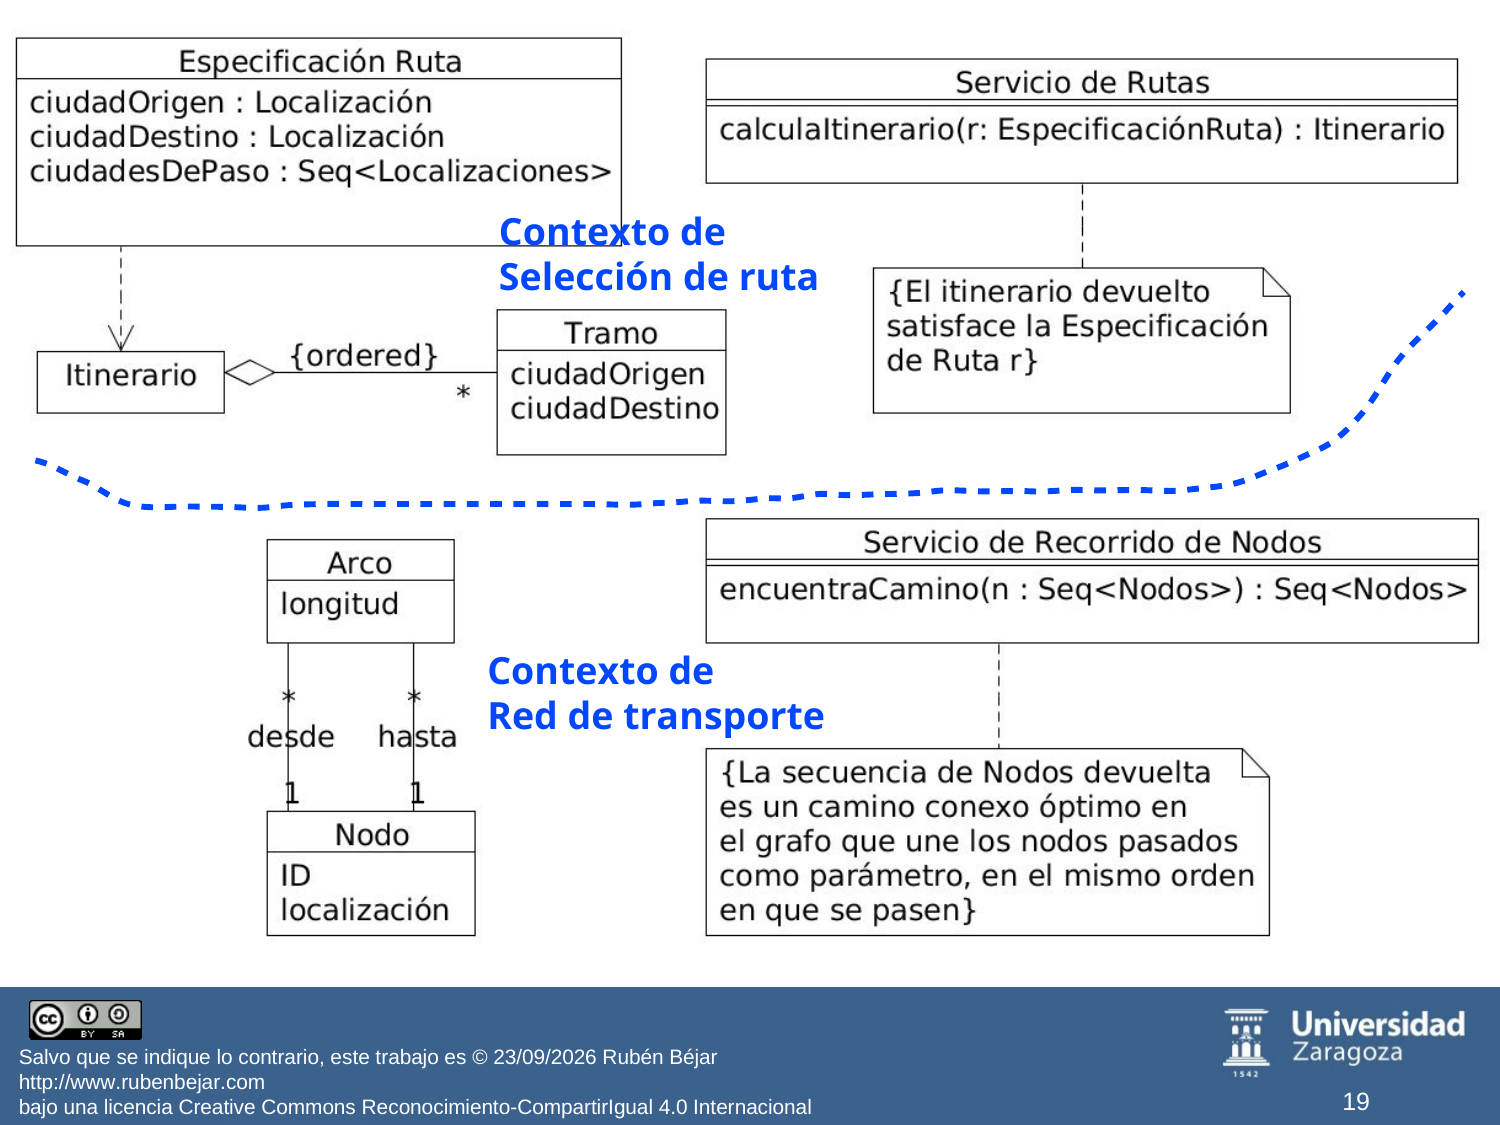

Contexto de
Selección de ruta
Contexto de
Red de transporte